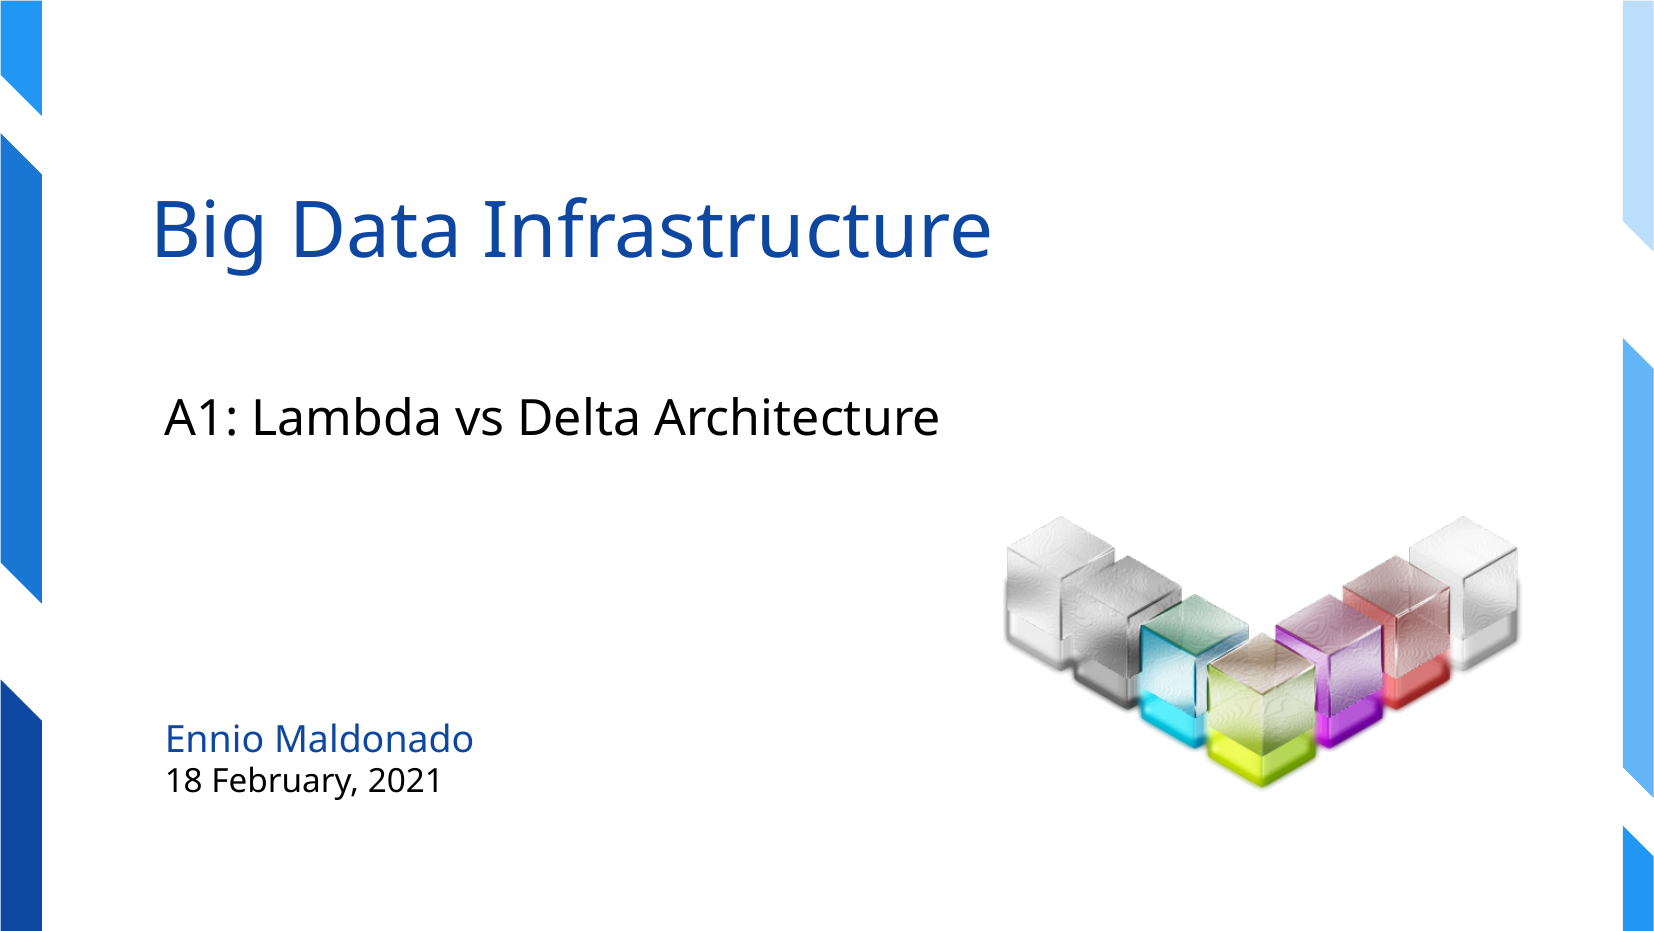

# Big Data Infrastructure
A1: Lambda vs Delta Architecture
Ennio Maldonado
18 February, 2021